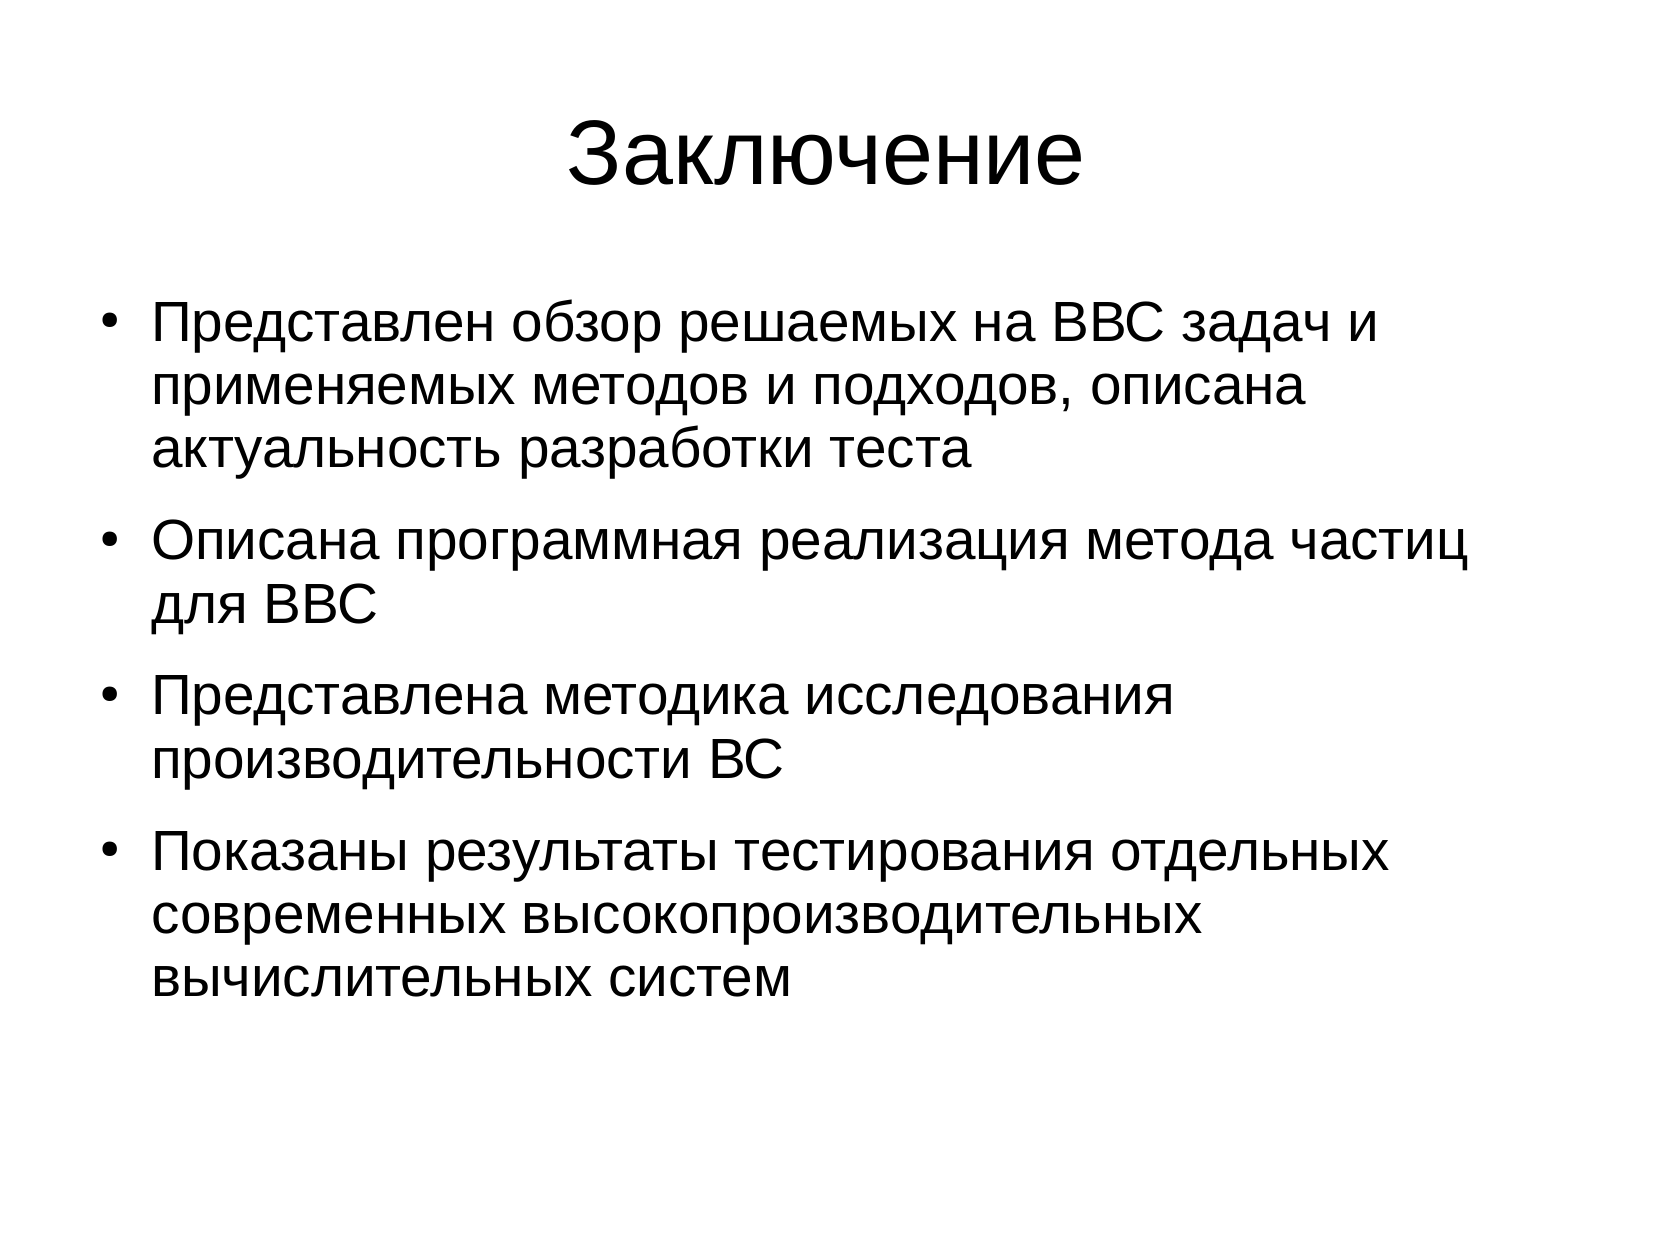

# Заключение
Представлен обзор решаемых на ВВС задач и применяемых методов и подходов, описана актуальность разработки теста
Описана программная реализация метода частиц для ВВС
Представлена методика исследования производительности ВС
Показаны результаты тестирования отдельных современных высокопроизводительных вычислительных систем